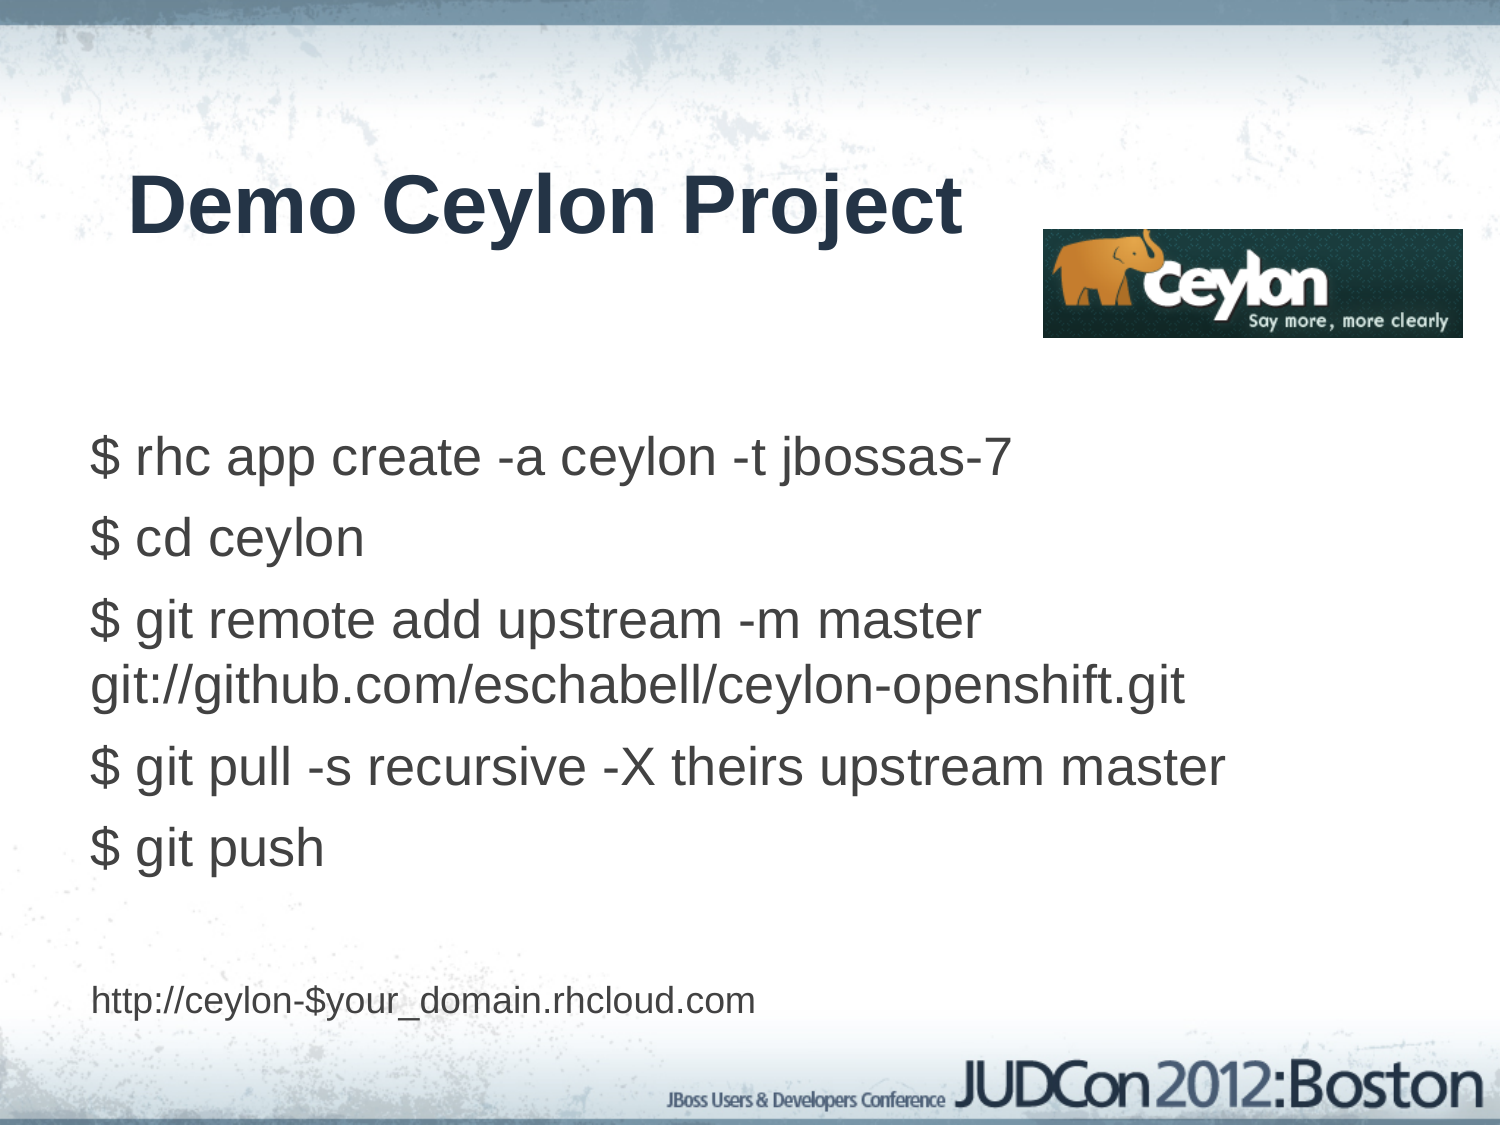

# Demo Ceylon Project
$ rhc app create -a ceylon -t jbossas-7
$ cd ceylon
$ git remote add upstream -m master git://github.com/eschabell/ceylon-openshift.git
$ git pull -s recursive -X theirs upstream master
$ git push
http://ceylon-$your_domain.rhcloud.com